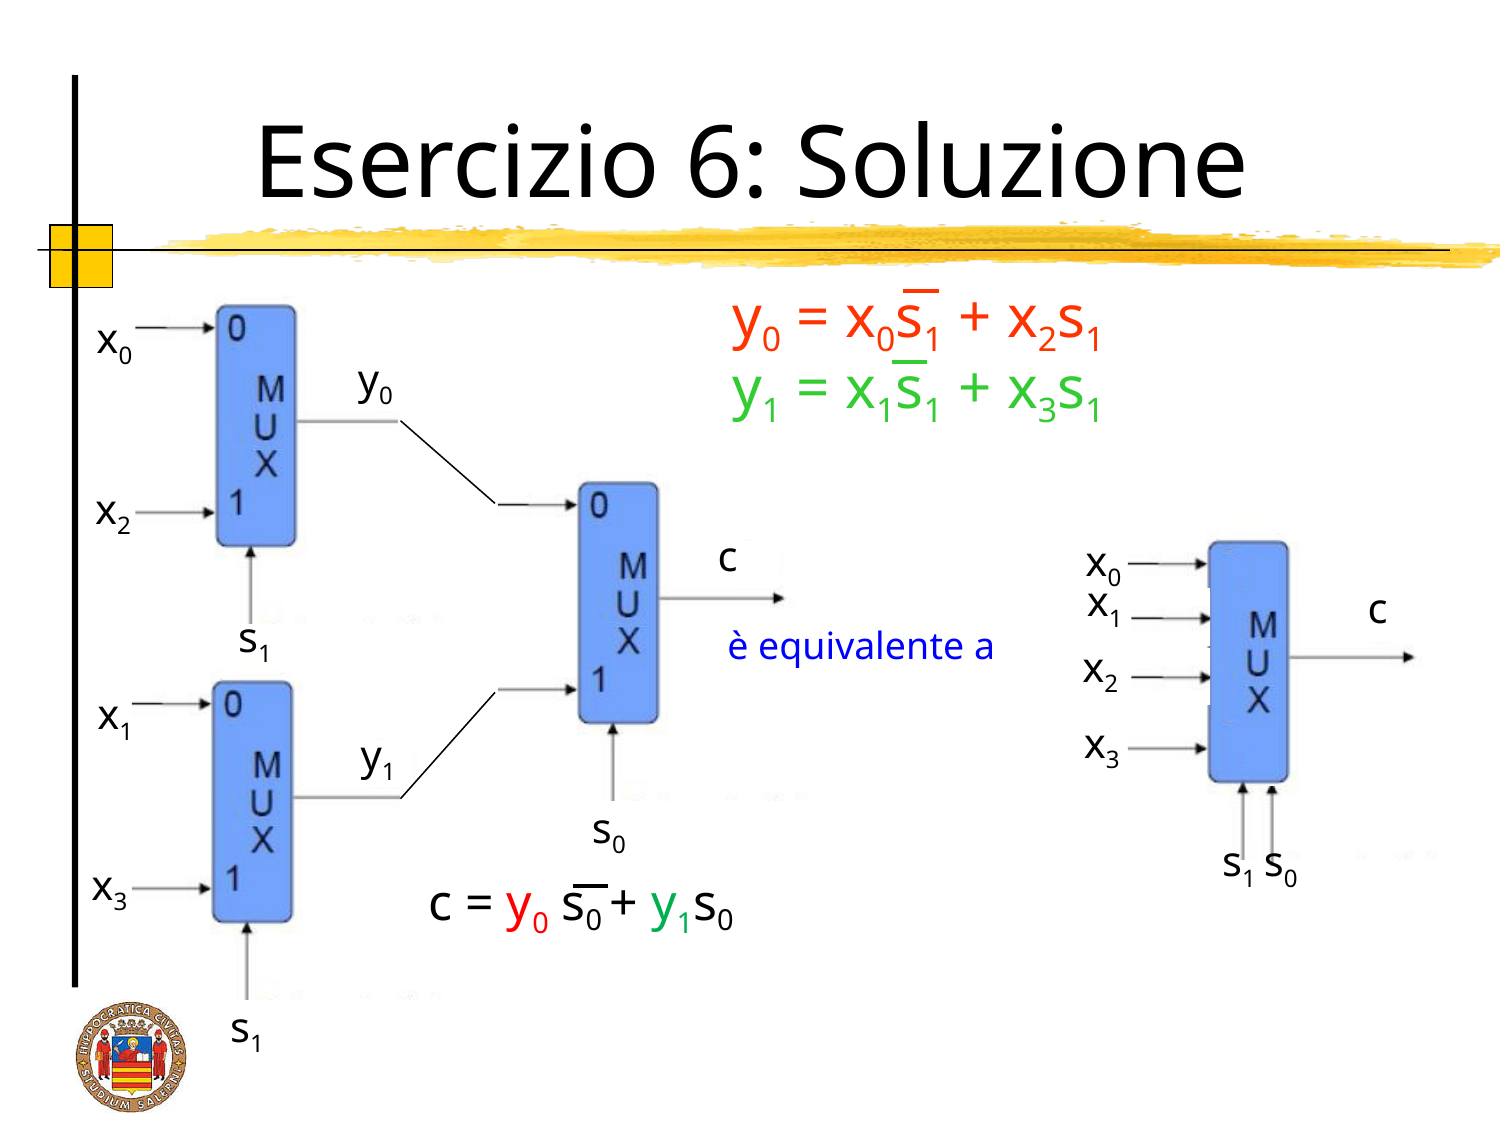

# Esercizio 6: Soluzione
y0 = x0s1 + x2s1
x0
y0
y1 = x1s1 + x3s1
c
x2
c
x0
c
x1
c
s1
 è equivalente a
s
x2
x1
x3
y1
c
s0
 c = y0 s0 + y1s0
s1
s0
x3
s1